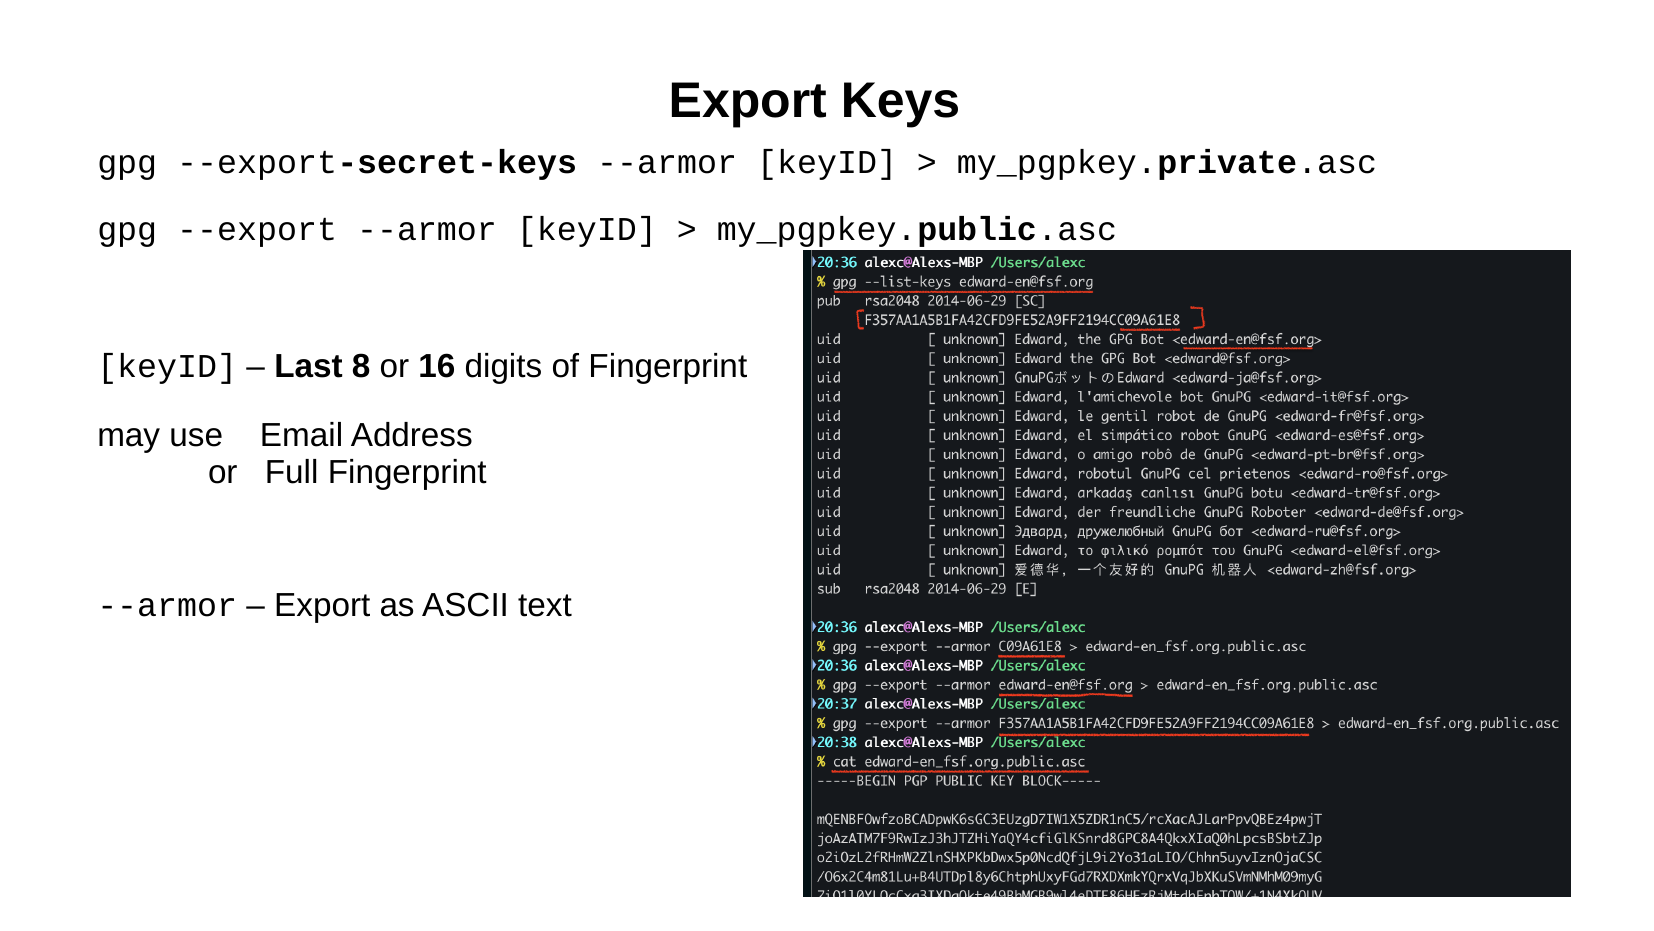

# Export Keys
gpg --export-secret-keys --armor [keyID] > my_pgpkey.private.asc
gpg --export --armor [keyID] > my_pgpkey.public.asc
[keyID] – Last 8 or 16 digits of Fingerprint
may use Email Address
 or Full Fingerprint
--armor – Export as ASCII text